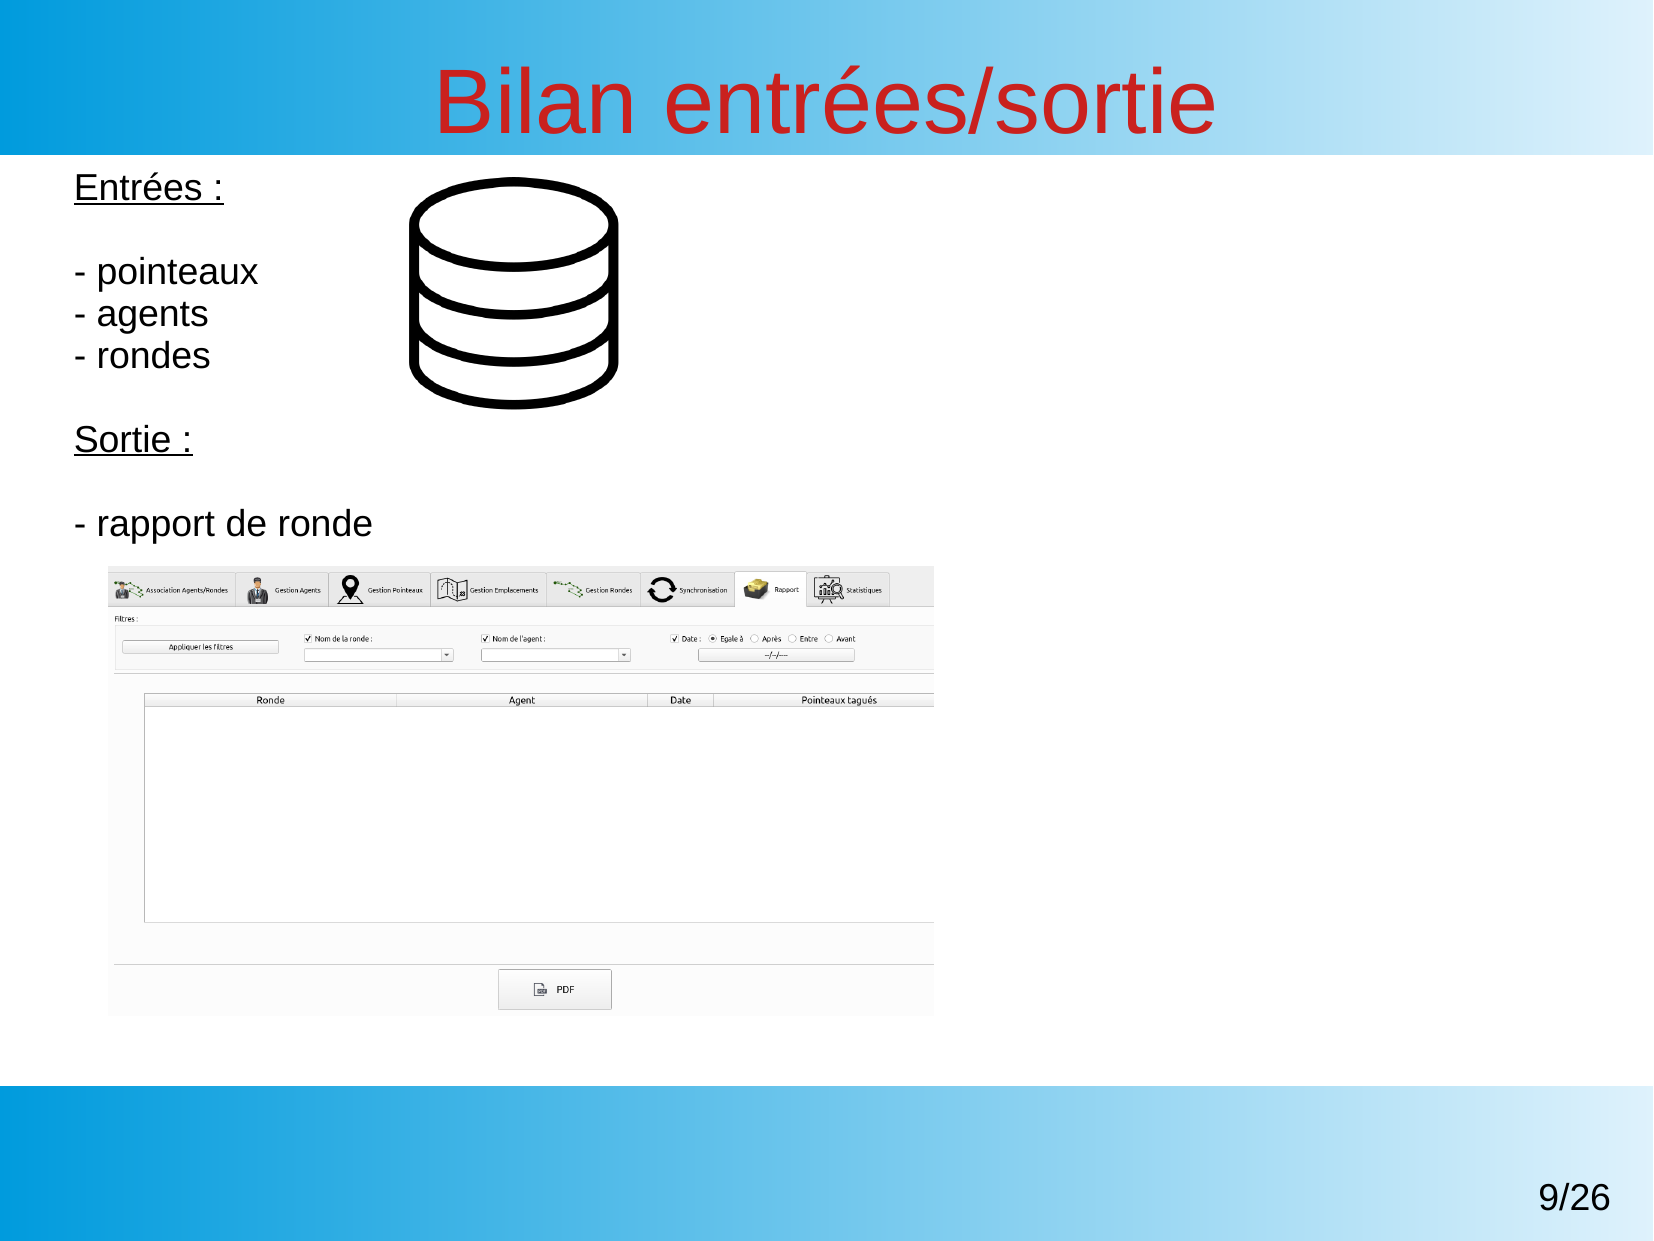

# Bilan entrées/sortie
Entrées :
- pointeaux
- agents
- rondes
Sortie :
- rapport de ronde